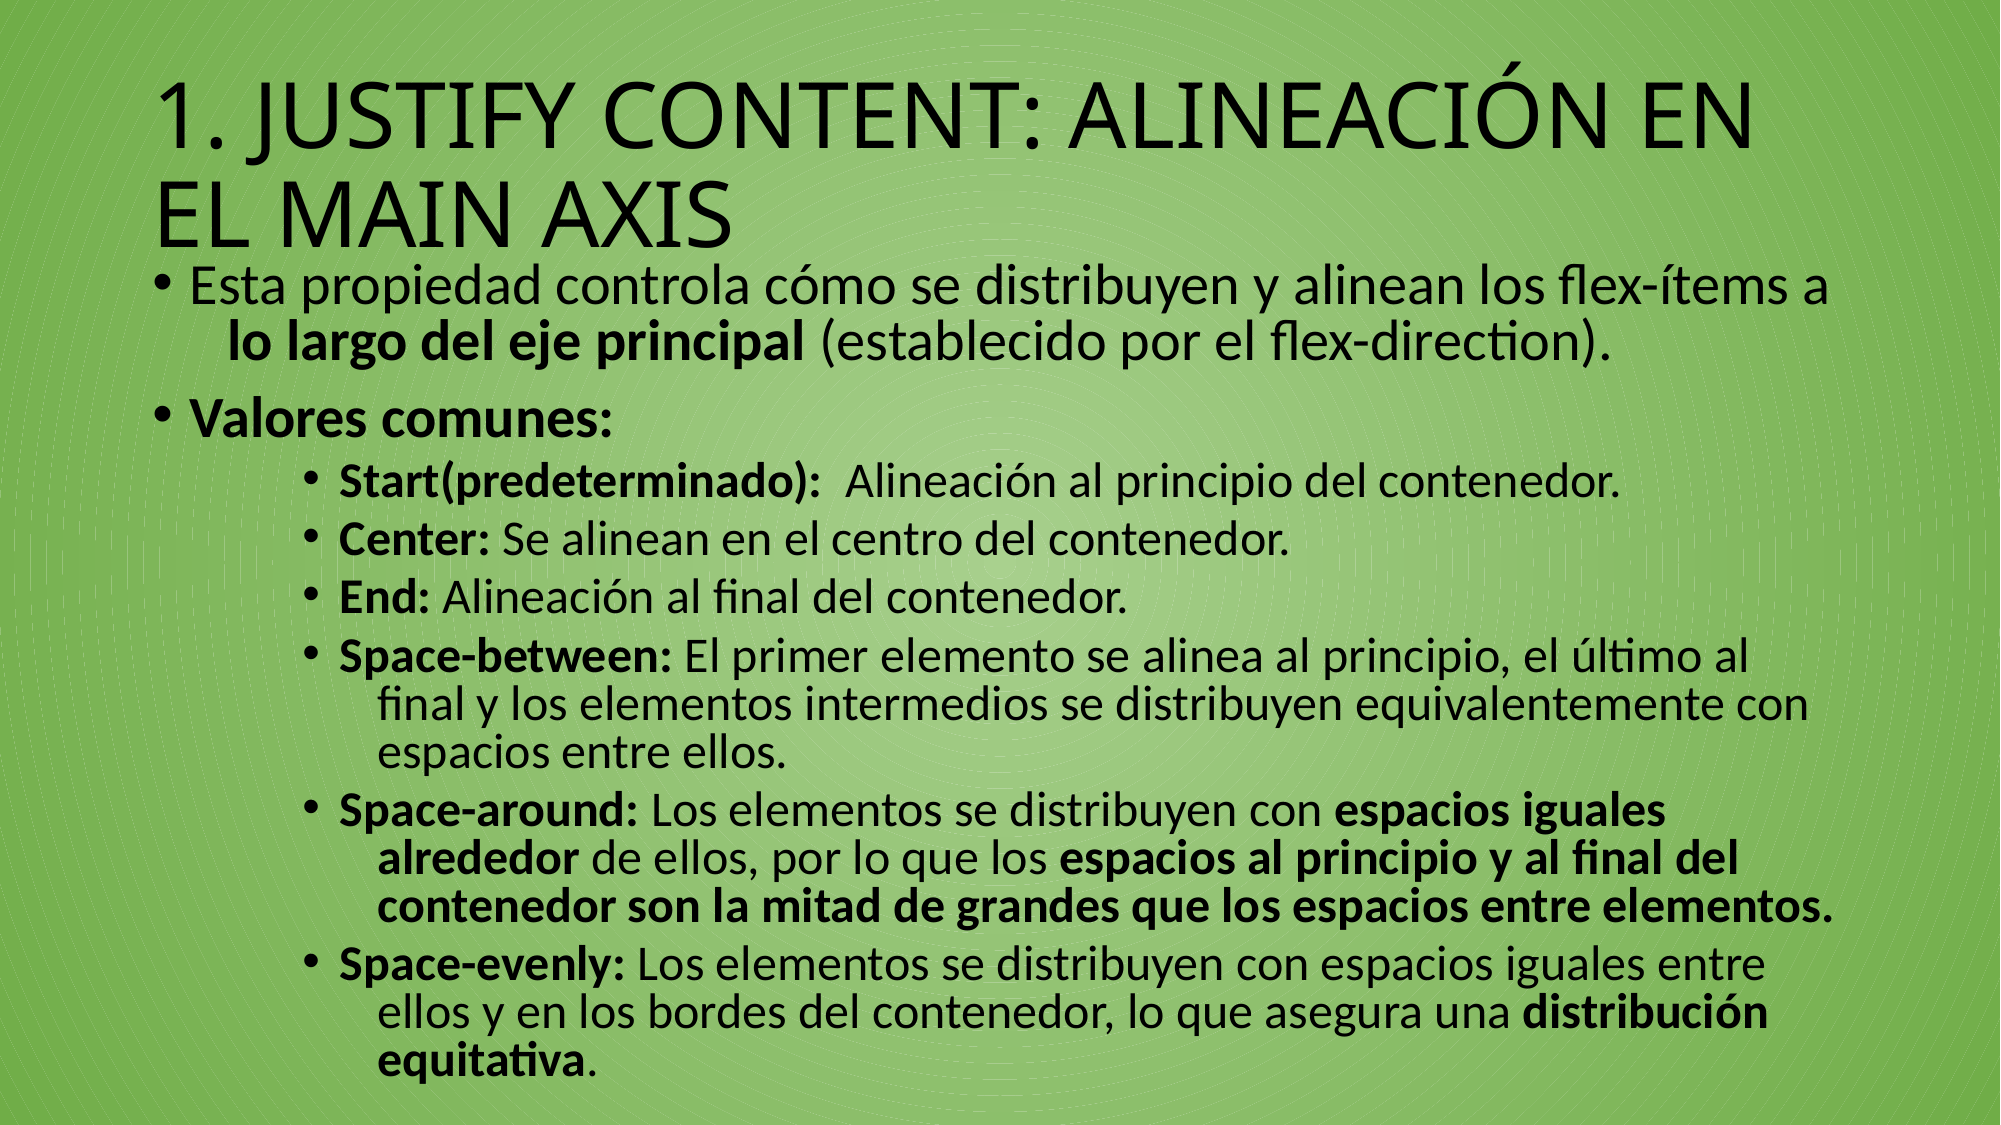

# 1. JUSTIFY CONTENT: ALINEACIÓN EN EL MAIN AXIS
Esta propiedad controla cómo se distribuyen y alinean los flex-ítems a lo largo del eje principal (establecido por el flex-direction).
Valores comunes:
Start(predeterminado): Alineación al principio del contenedor.
Center: Se alinean en el centro del contenedor.
End: Alineación al final del contenedor.
Space-between: El primer elemento se alinea al principio, el último al final y los elementos intermedios se distribuyen equivalentemente con espacios entre ellos.
Space-around: Los elementos se distribuyen con espacios iguales alrededor de ellos, por lo que los espacios al principio y al final del contenedor son la mitad de grandes que los espacios entre elementos.
Space-evenly: Los elementos se distribuyen con espacios iguales entre ellos y en los bordes del contenedor, lo que asegura una distribución equitativa.